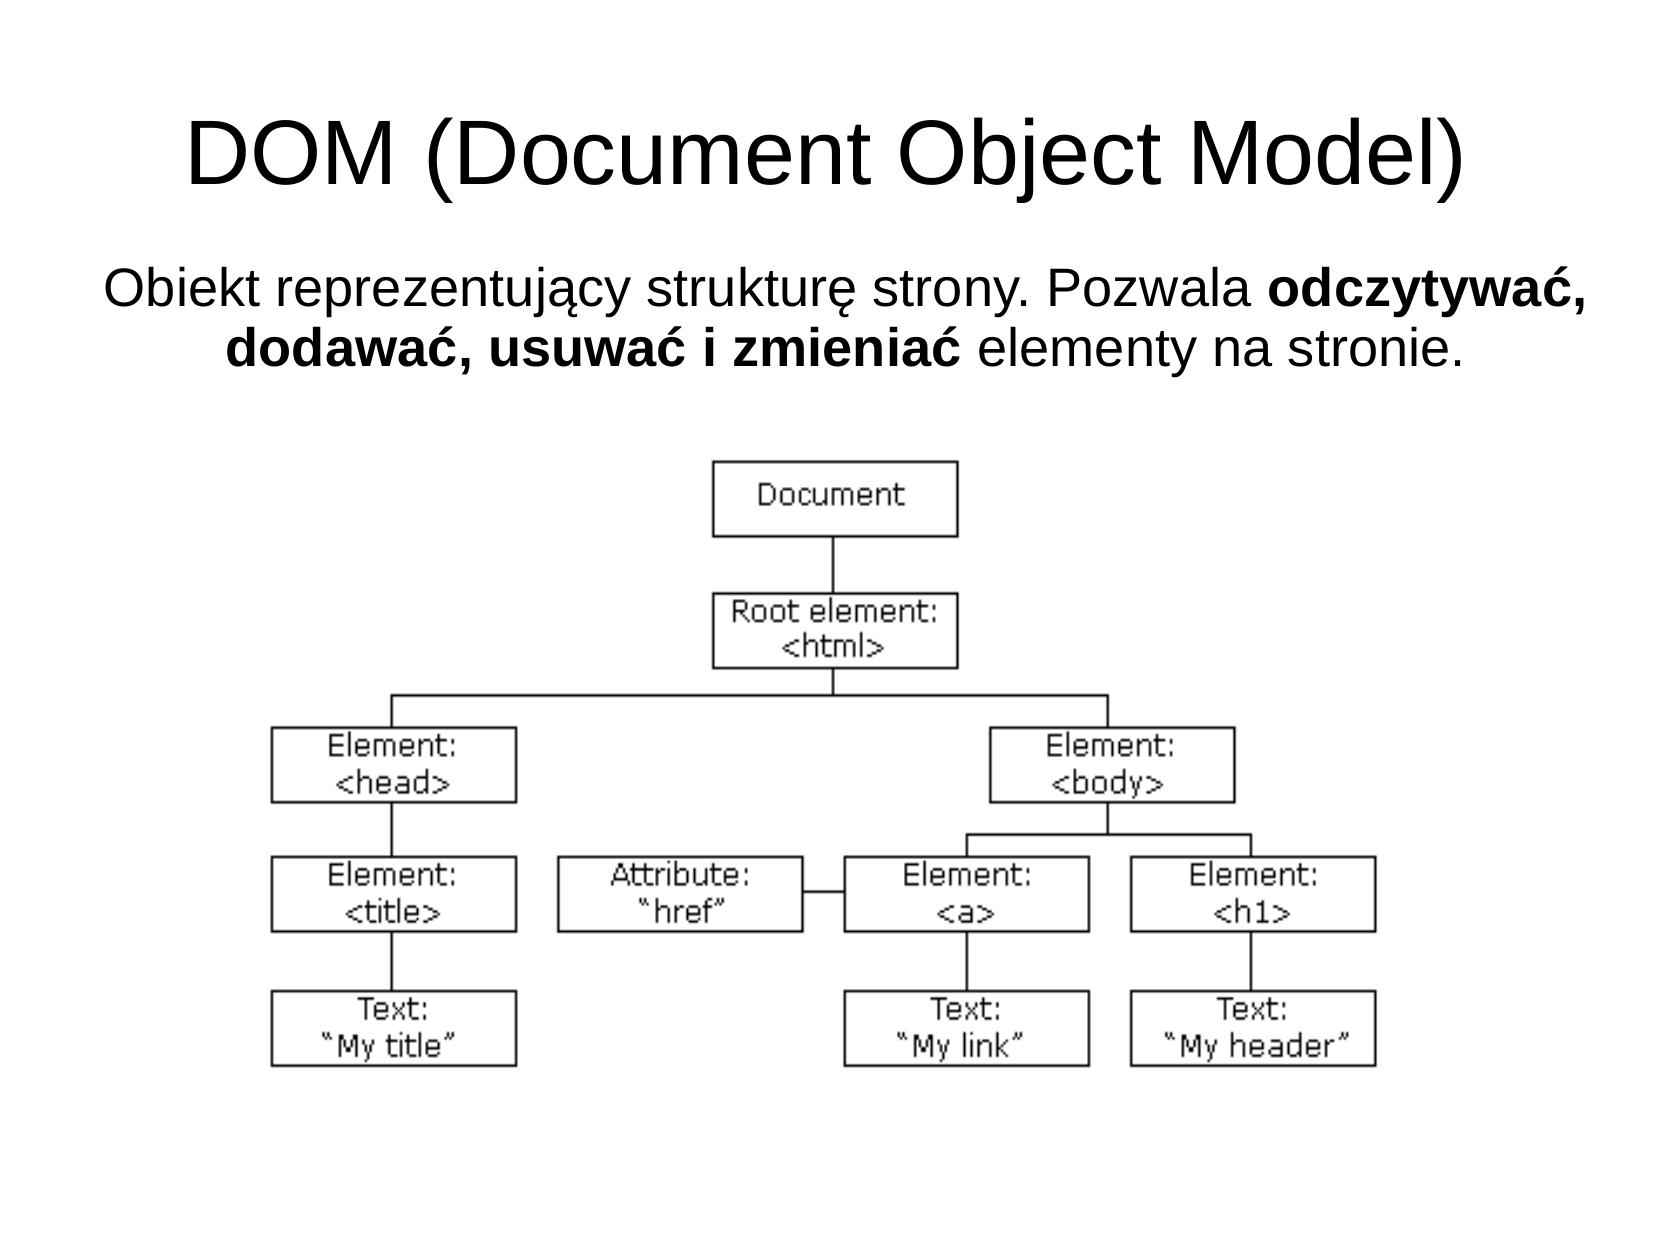

# DOM (Document Object Model)
Obiekt reprezentujący strukturę strony. Pozwala odczytywać, dodawać, usuwać i zmieniać elementy na stronie.